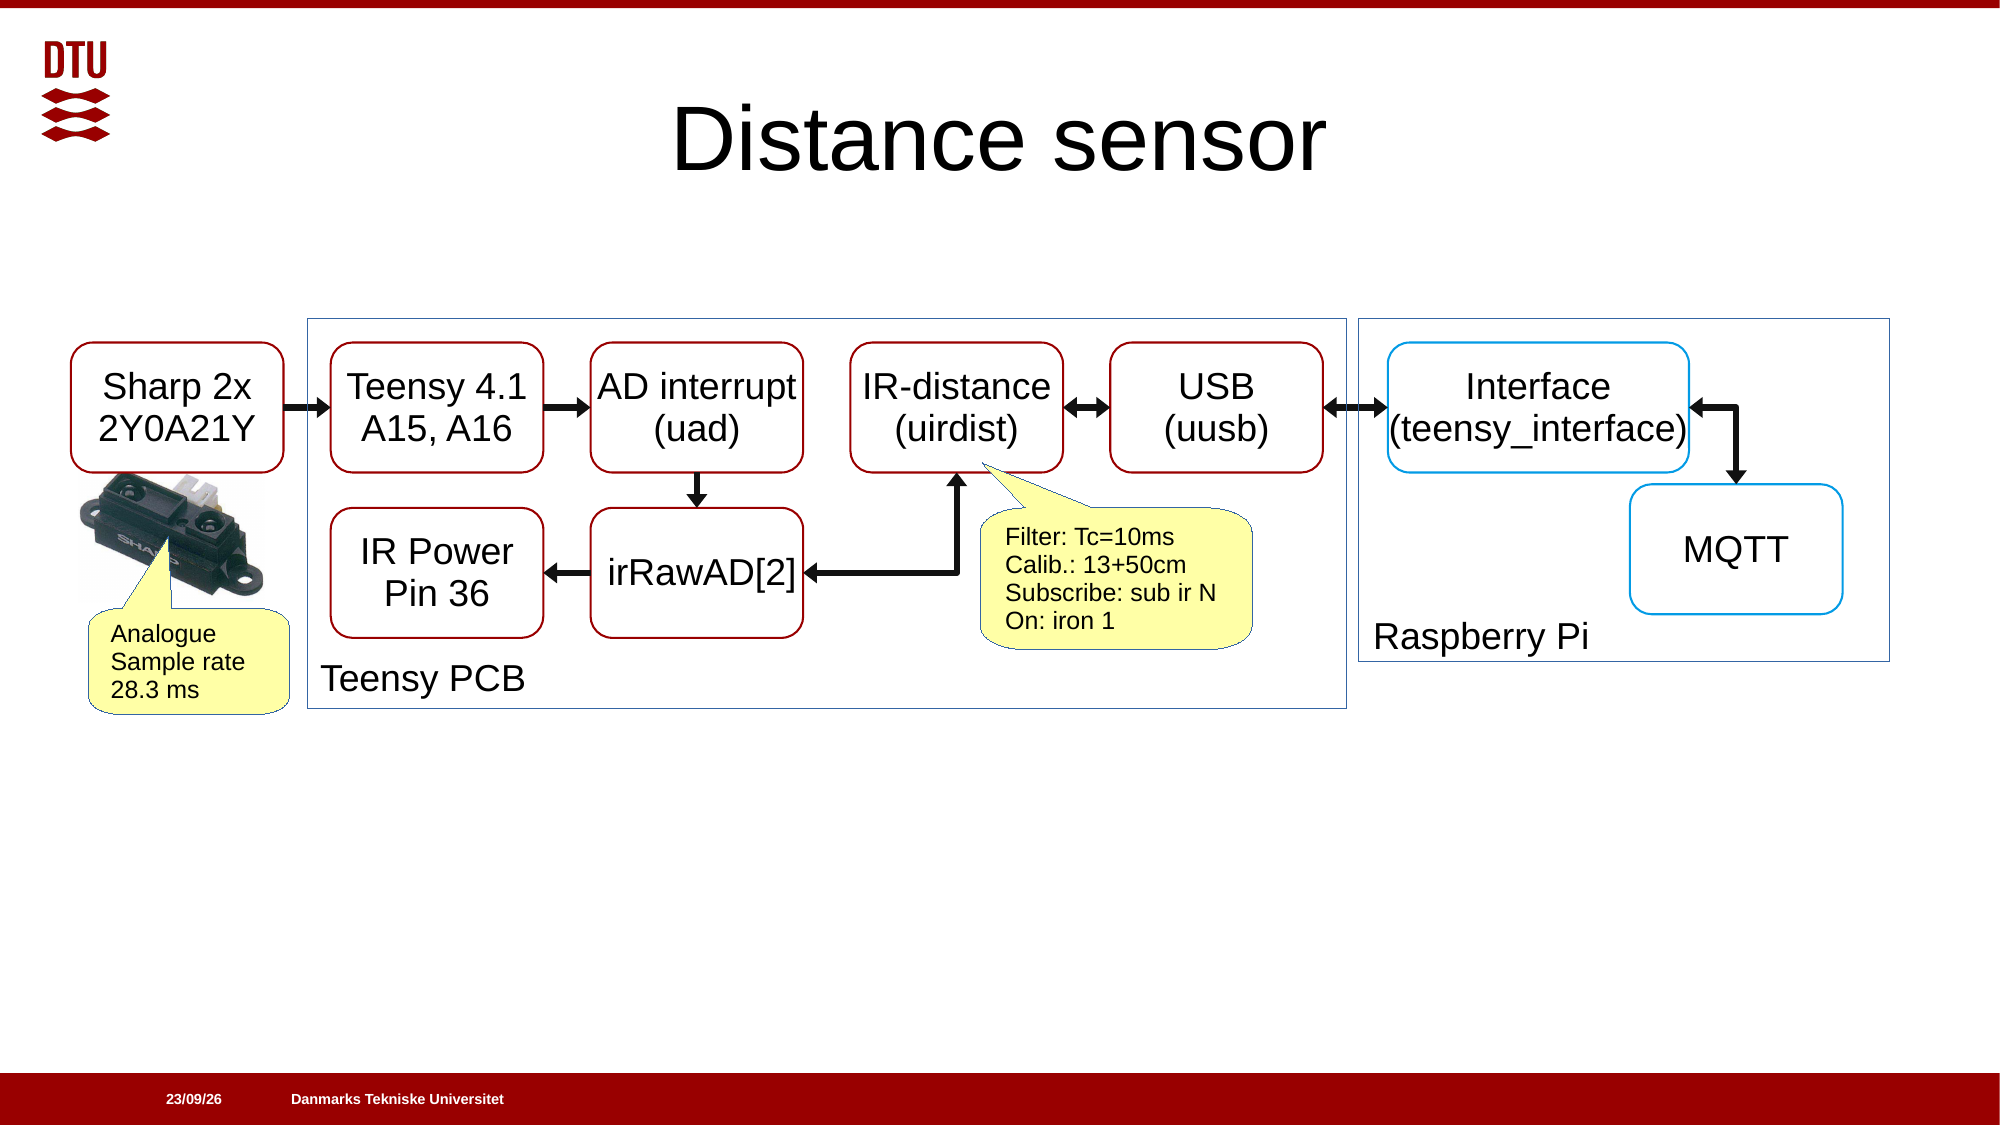

# Distance sensor
Sharp 2x
2Y0A21Y
Teensy 4.1
A15, A16
AD interrupt
(uad)
IR-distance
(uirdist)
USB
(uusb)
Interface
(teensy_interface)
MQTT
IR Power
Pin 36
 irRawAD[2]
Filter: Tc=10ms
Calib.: 13+50cm
Subscribe: sub ir N
On: iron 1
Analogue
Sample rate 28.3 ms
Raspberry Pi
Teensy PCB